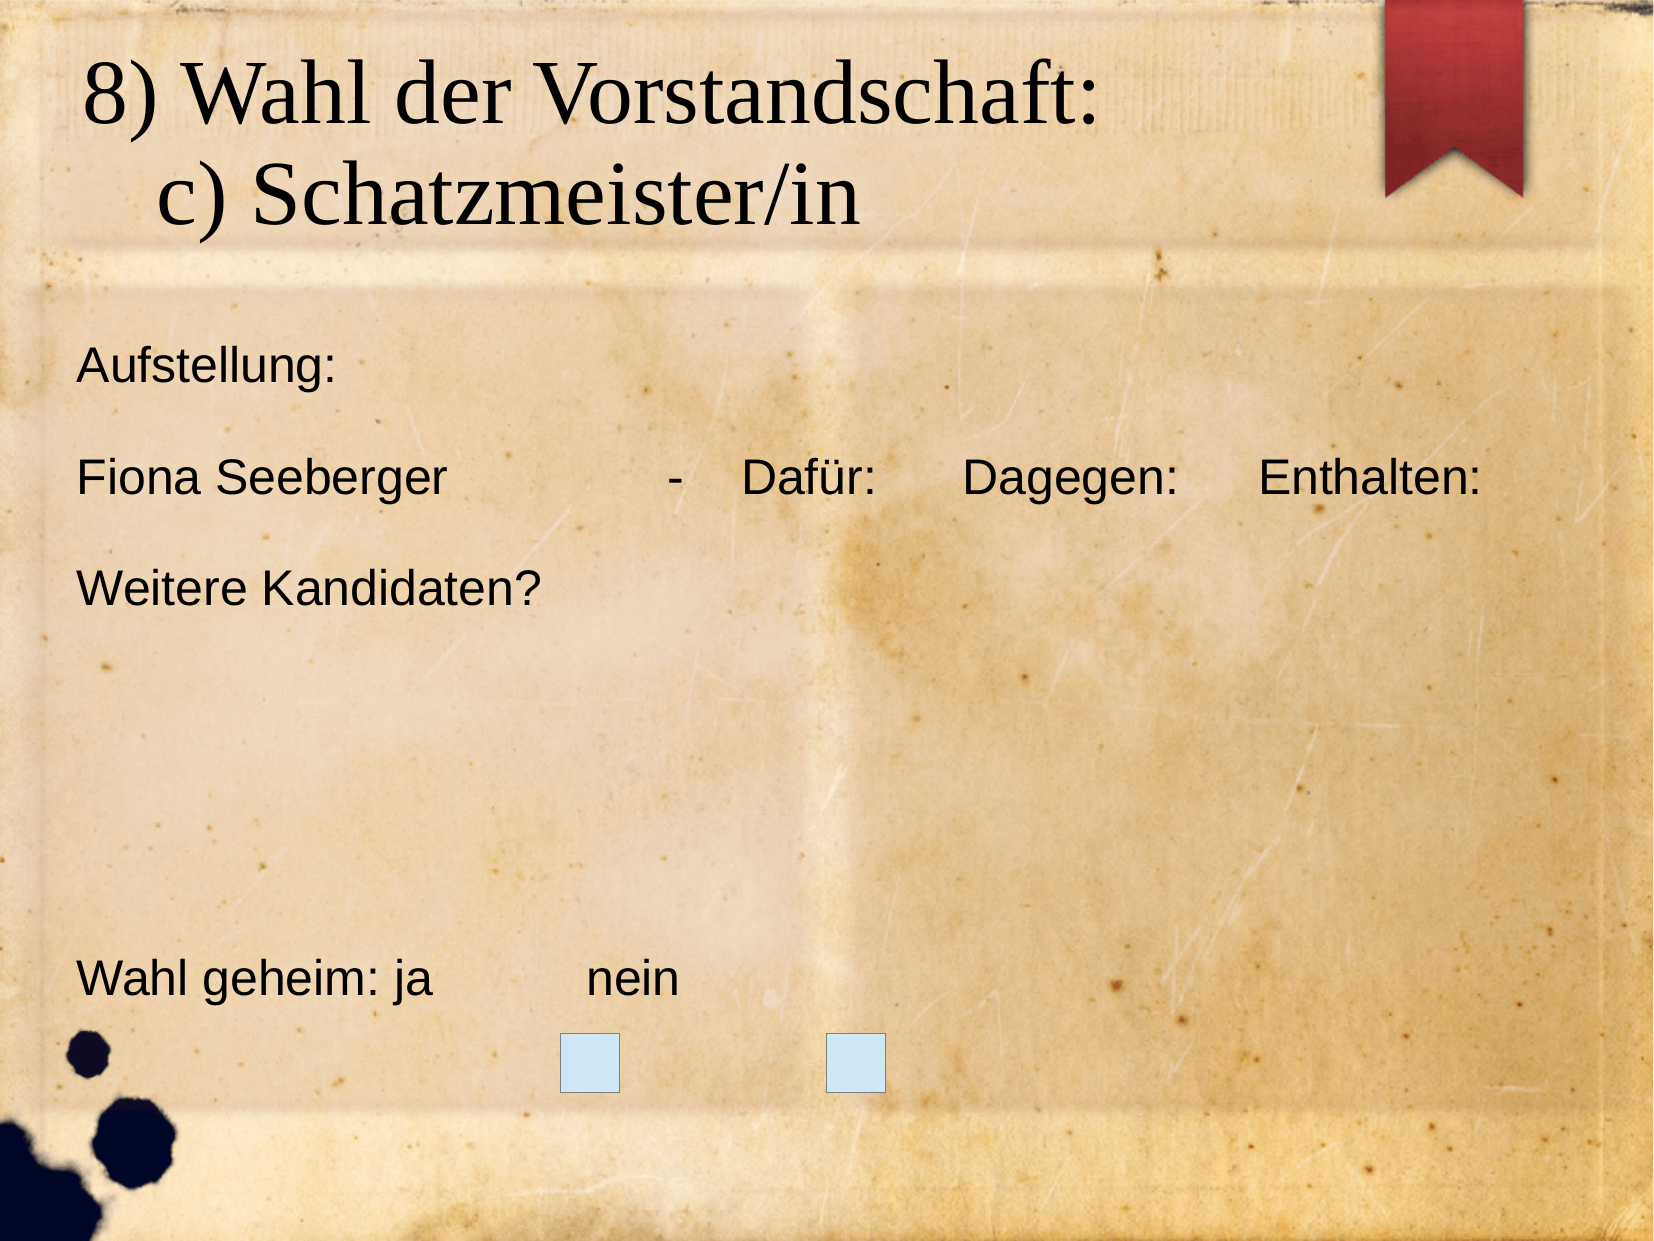

# 8) Wahl der Vorstandschaft: c) Schatzmeister/in
Aufstellung:
Fiona Seeberger			-	Dafür:		Dagegen:		Enthalten:
Weitere Kandidaten?
Wahl geheim: ja nein